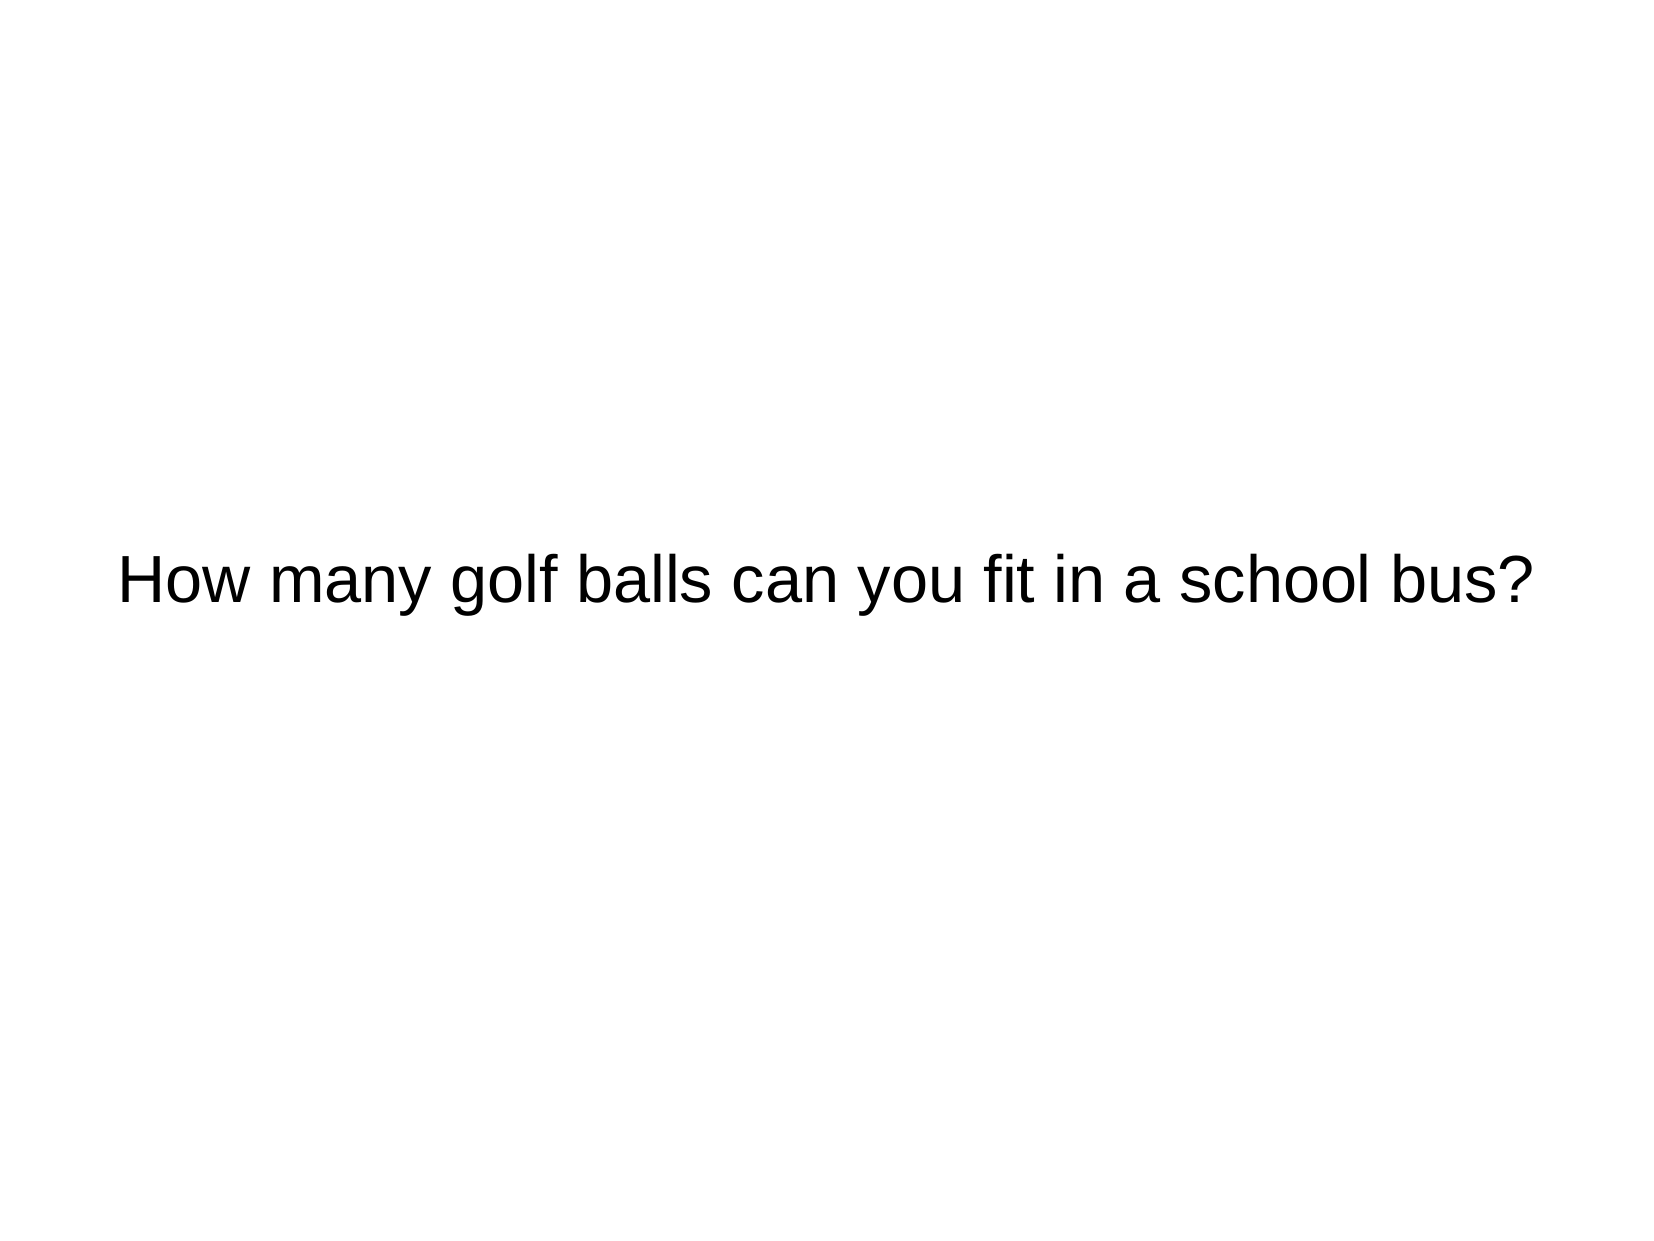

# How many golf balls can you fit in a school bus?